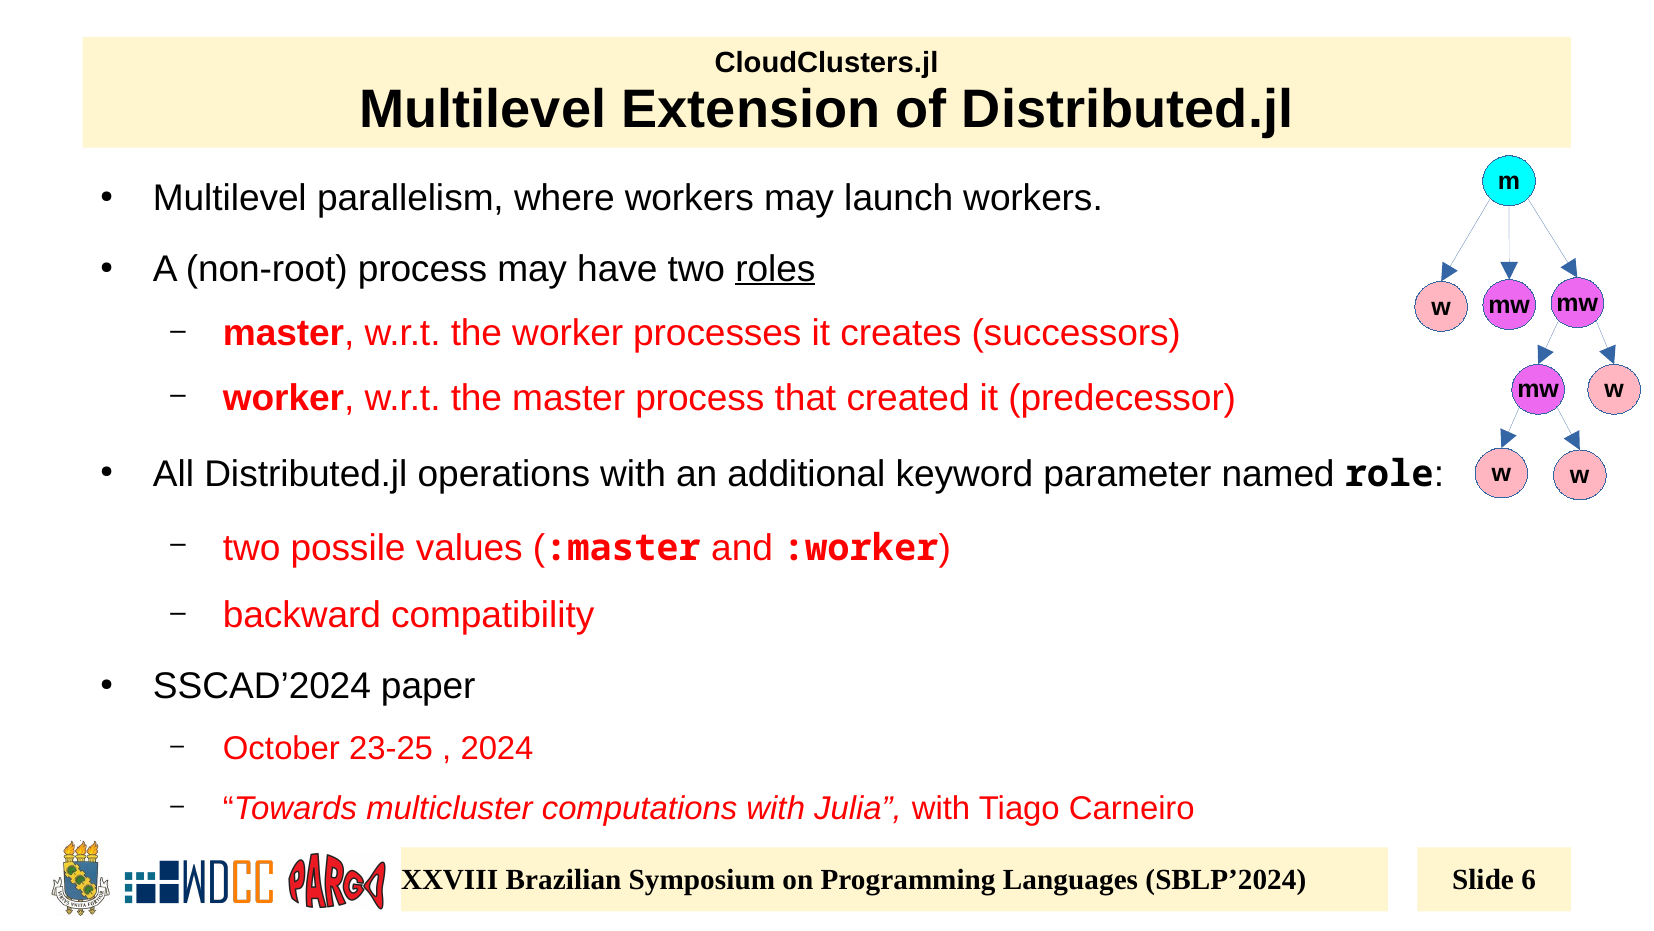

# CloudClusters.jl Multilevel Extension of Distributed.jl
m
Multilevel parallelism, where workers may launch workers.
A (non-root) process may have two roles
master, w.r.t. the worker processes it creates (successors)
worker, w.r.t. the master process that created it (predecessor)
All Distributed.jl operations with an additional keyword parameter named role:
two possile values (:master and :worker)
backward compatibility
SSCAD’2024 paper
October 23-25 , 2024
“Towards multicluster computations with Julia”, with Tiago Carneiro
mw
mw
w
mw
w
w
w
Computação de Alto Desempenho - ParGO - MDCC/UFC
6